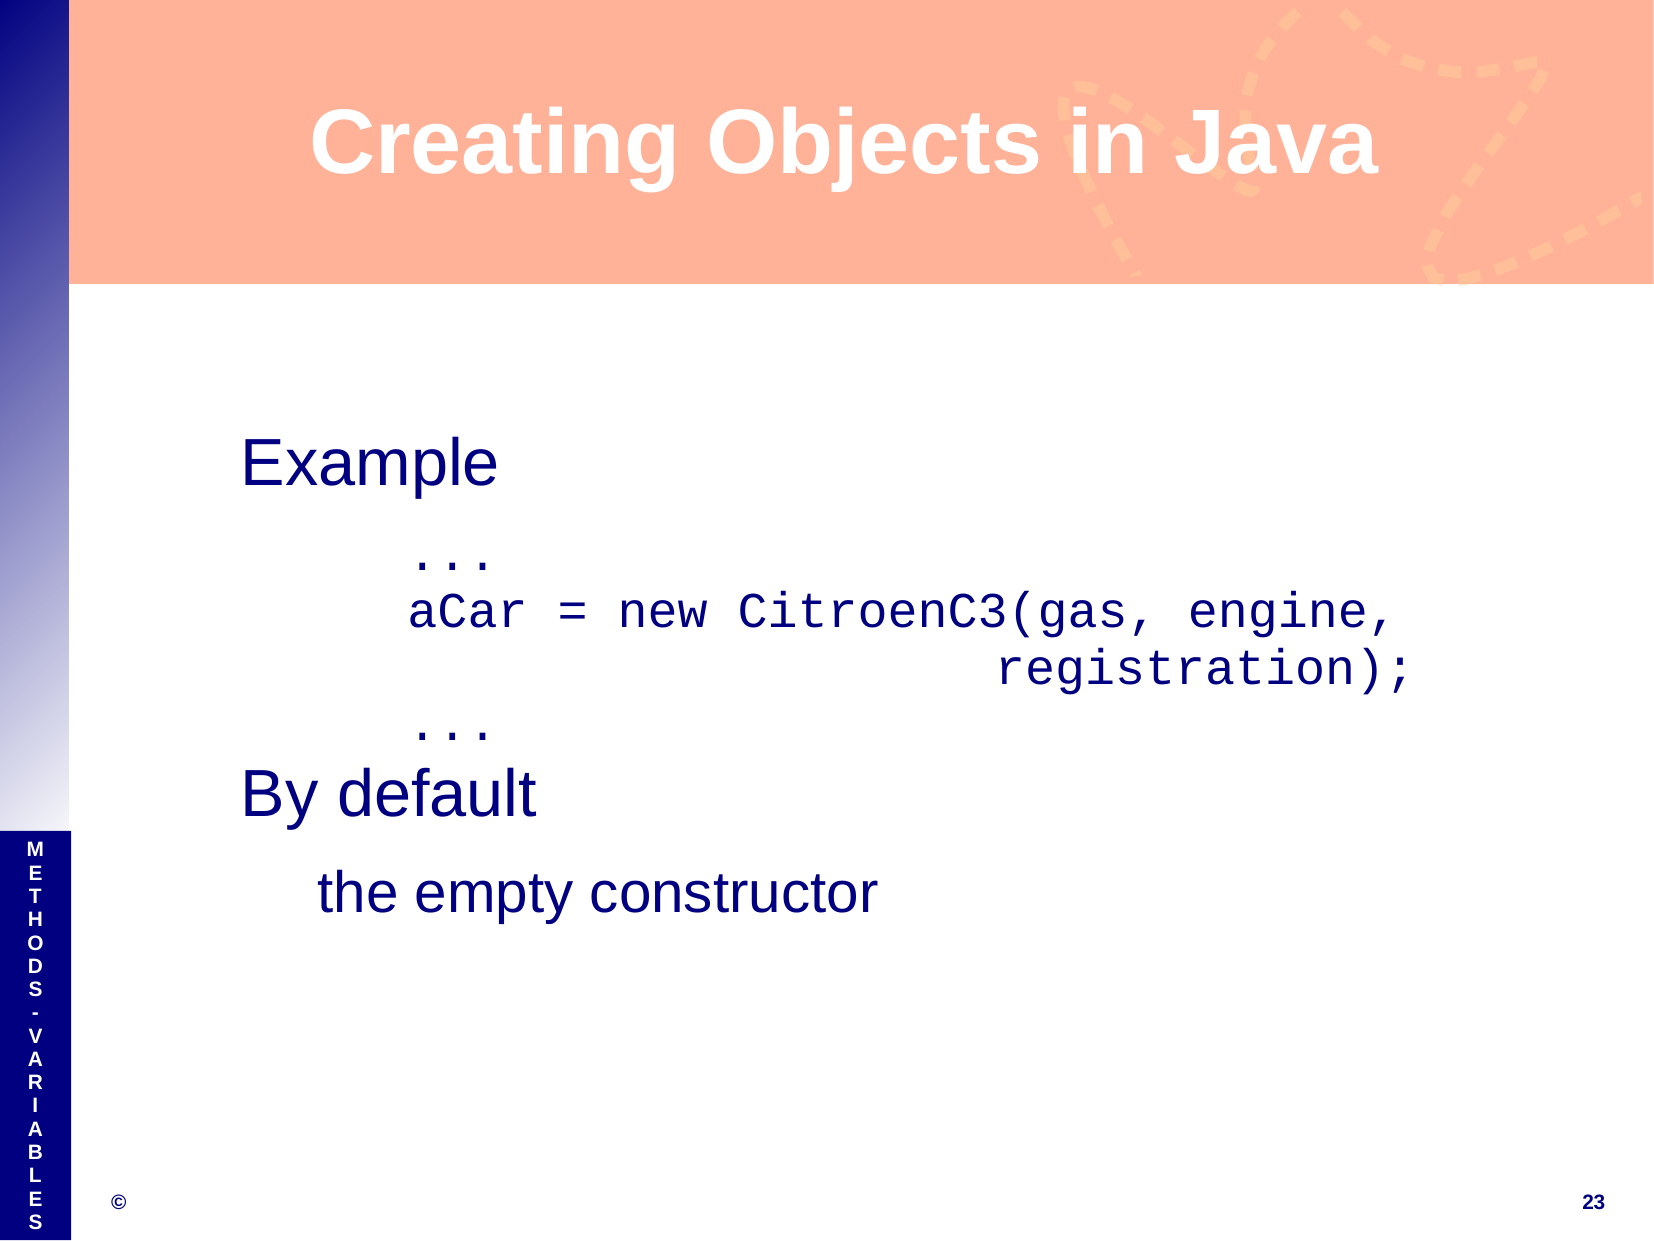

# Creating Objects in Java
Example
 ...
 aCar = new CitroenC3(gas, engine, registration);
 ...
By default
the empty constructor
M
E
T
H
O
D
S
-
V
A
R
I
A
B
L
E
S